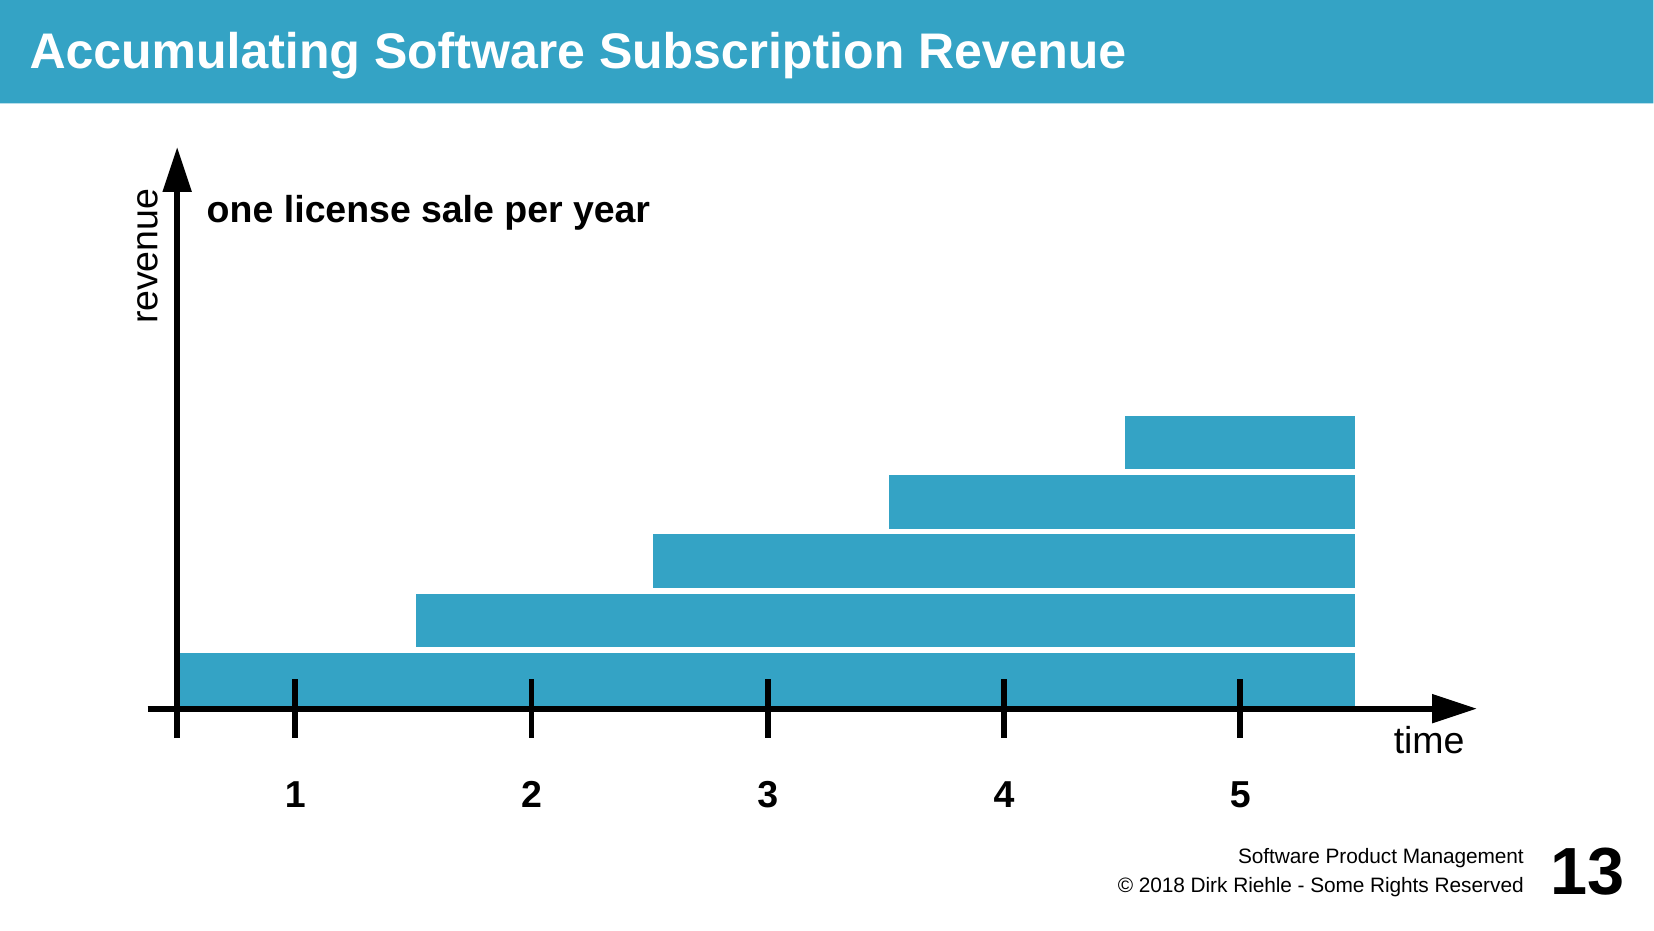

# Accumulating Software Subscription Revenue
one license sale per year
revenue
1
2
3
4
5
time
Software Product Management
13
© 2018 Dirk Riehle - Some Rights Reserved